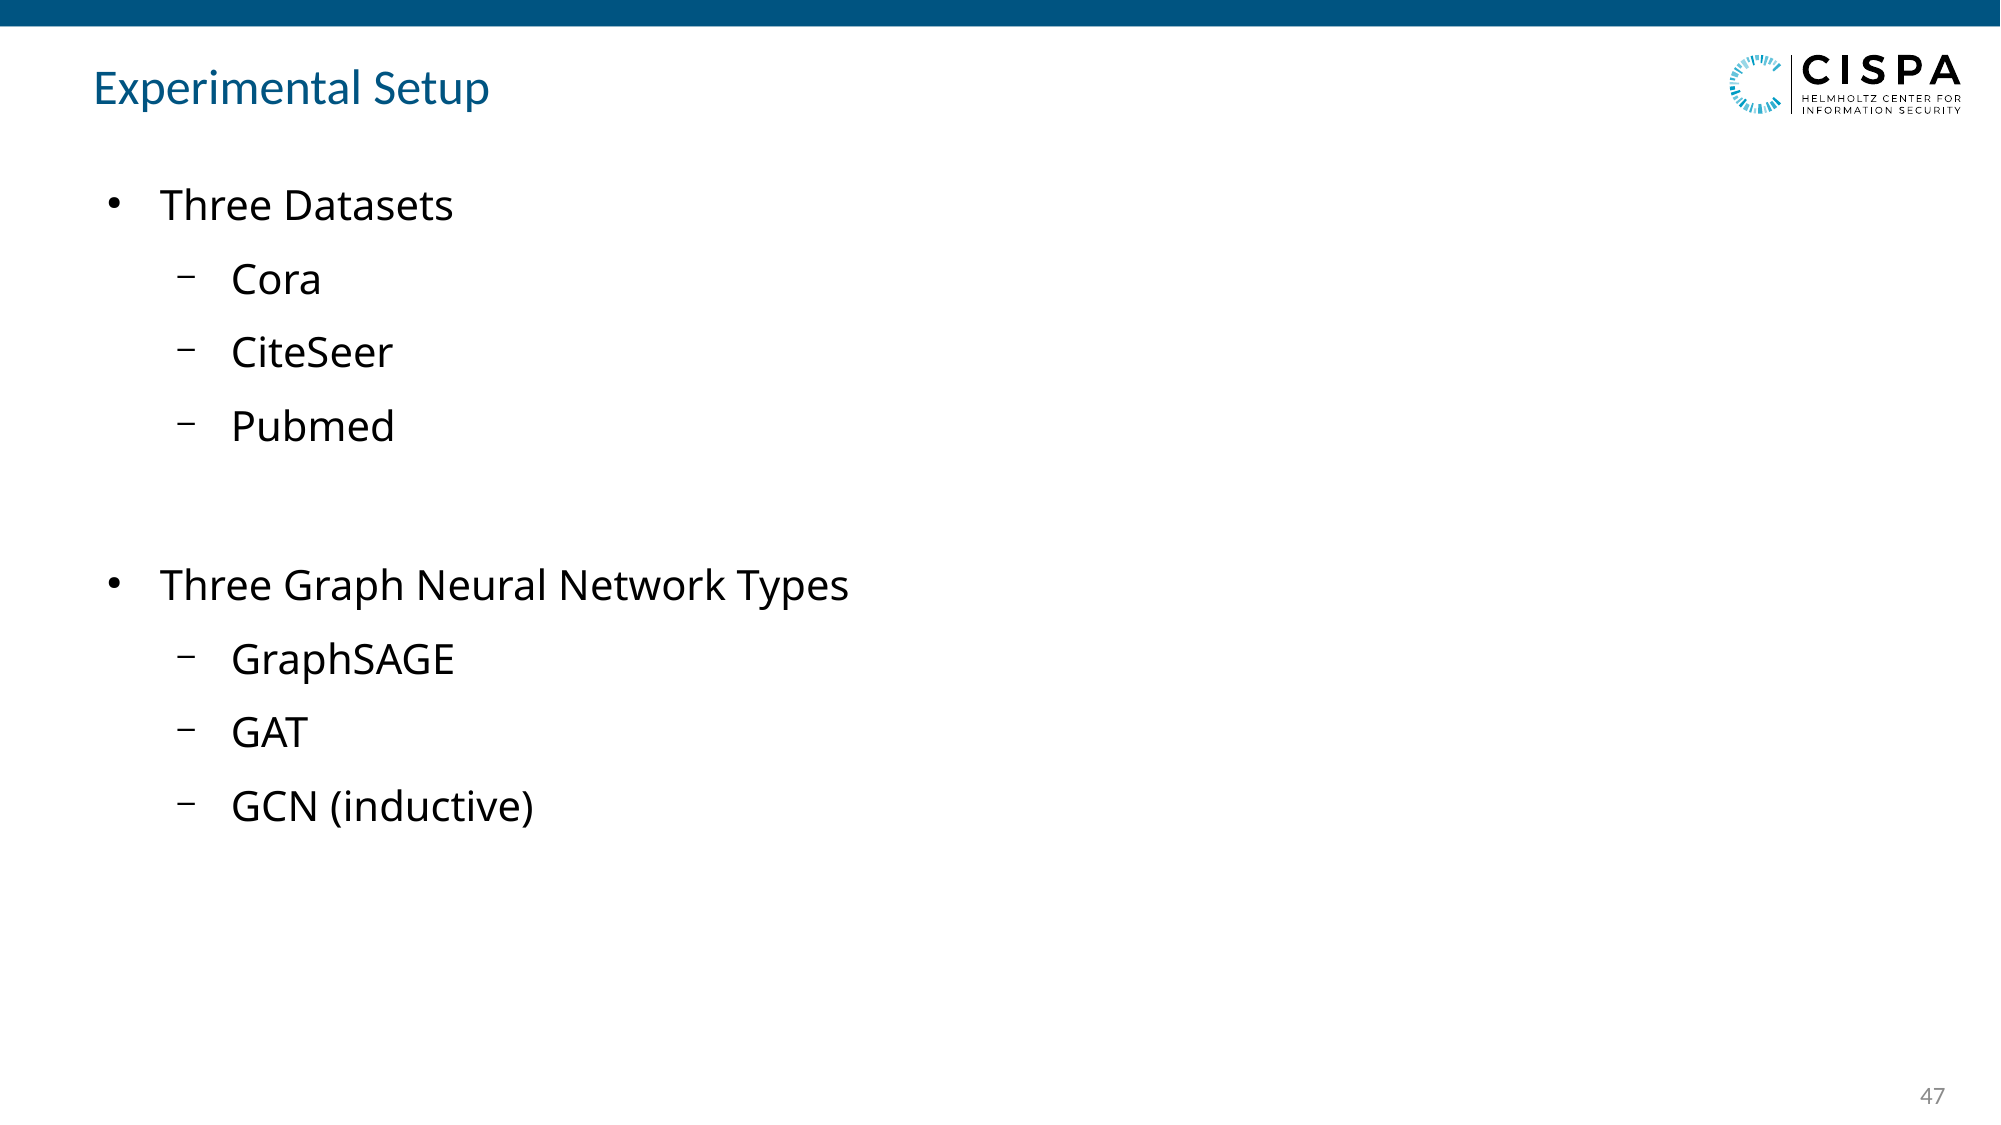

# Experimental Setup
Three Datasets
Cora
CiteSeer
Pubmed
Three Graph Neural Network Types
GraphSAGE
GAT
GCN (inductive)